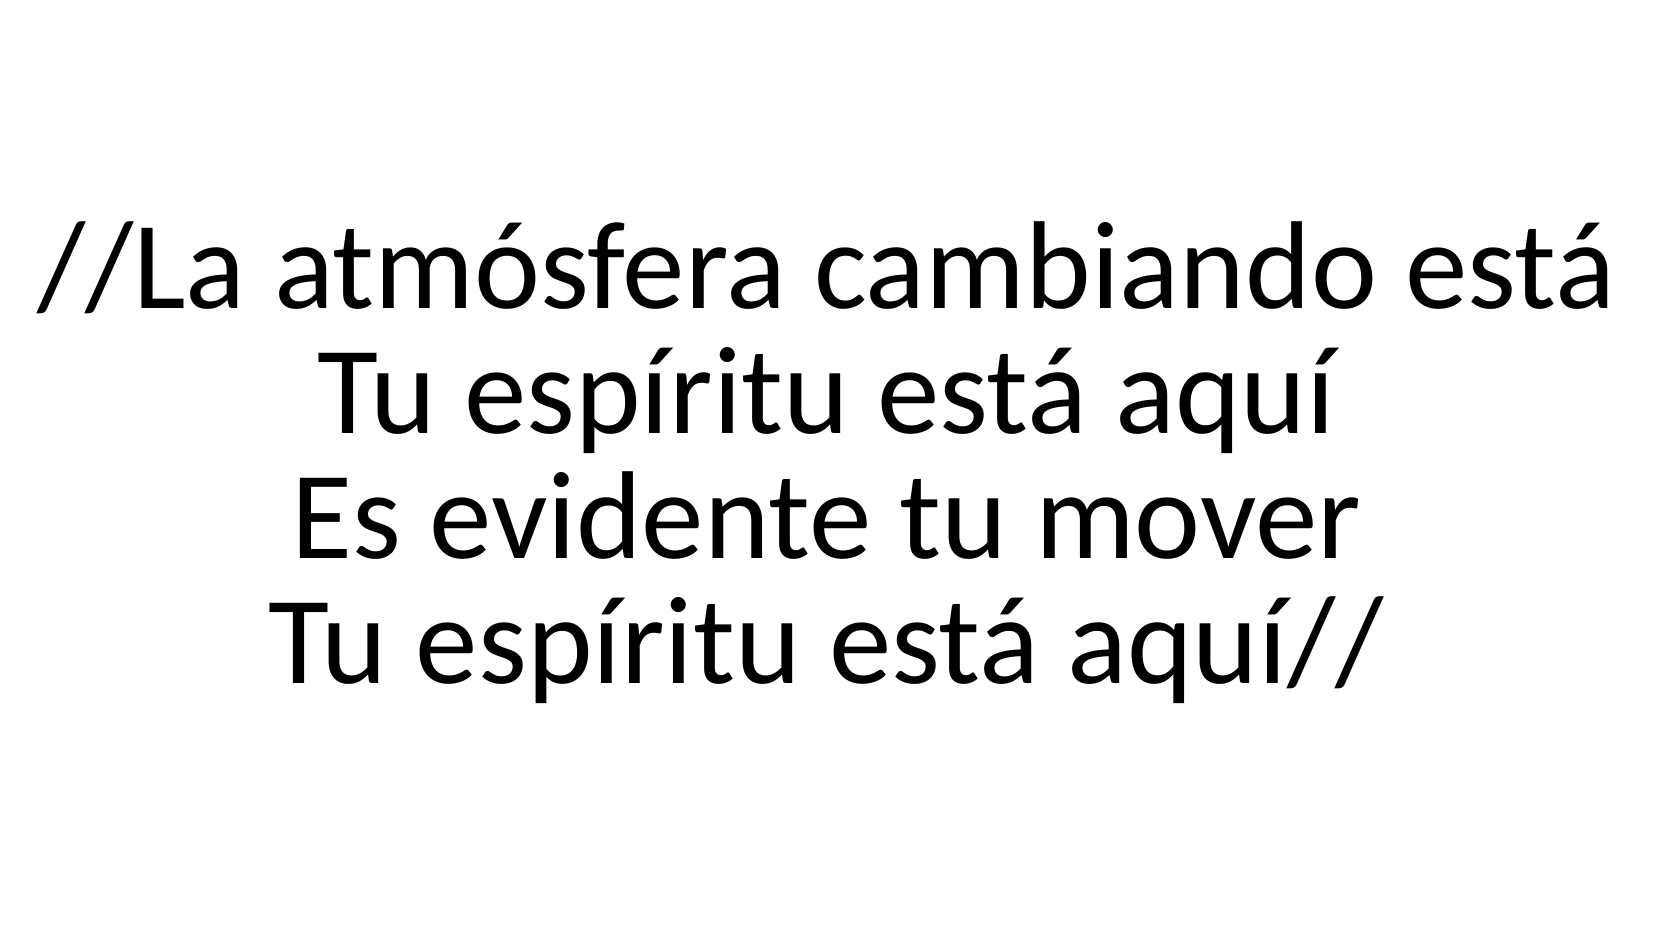

# //La atmósfera cambiando está Tu espíritu está aquí Es evidente tu mover Tu espíritu está aquí//